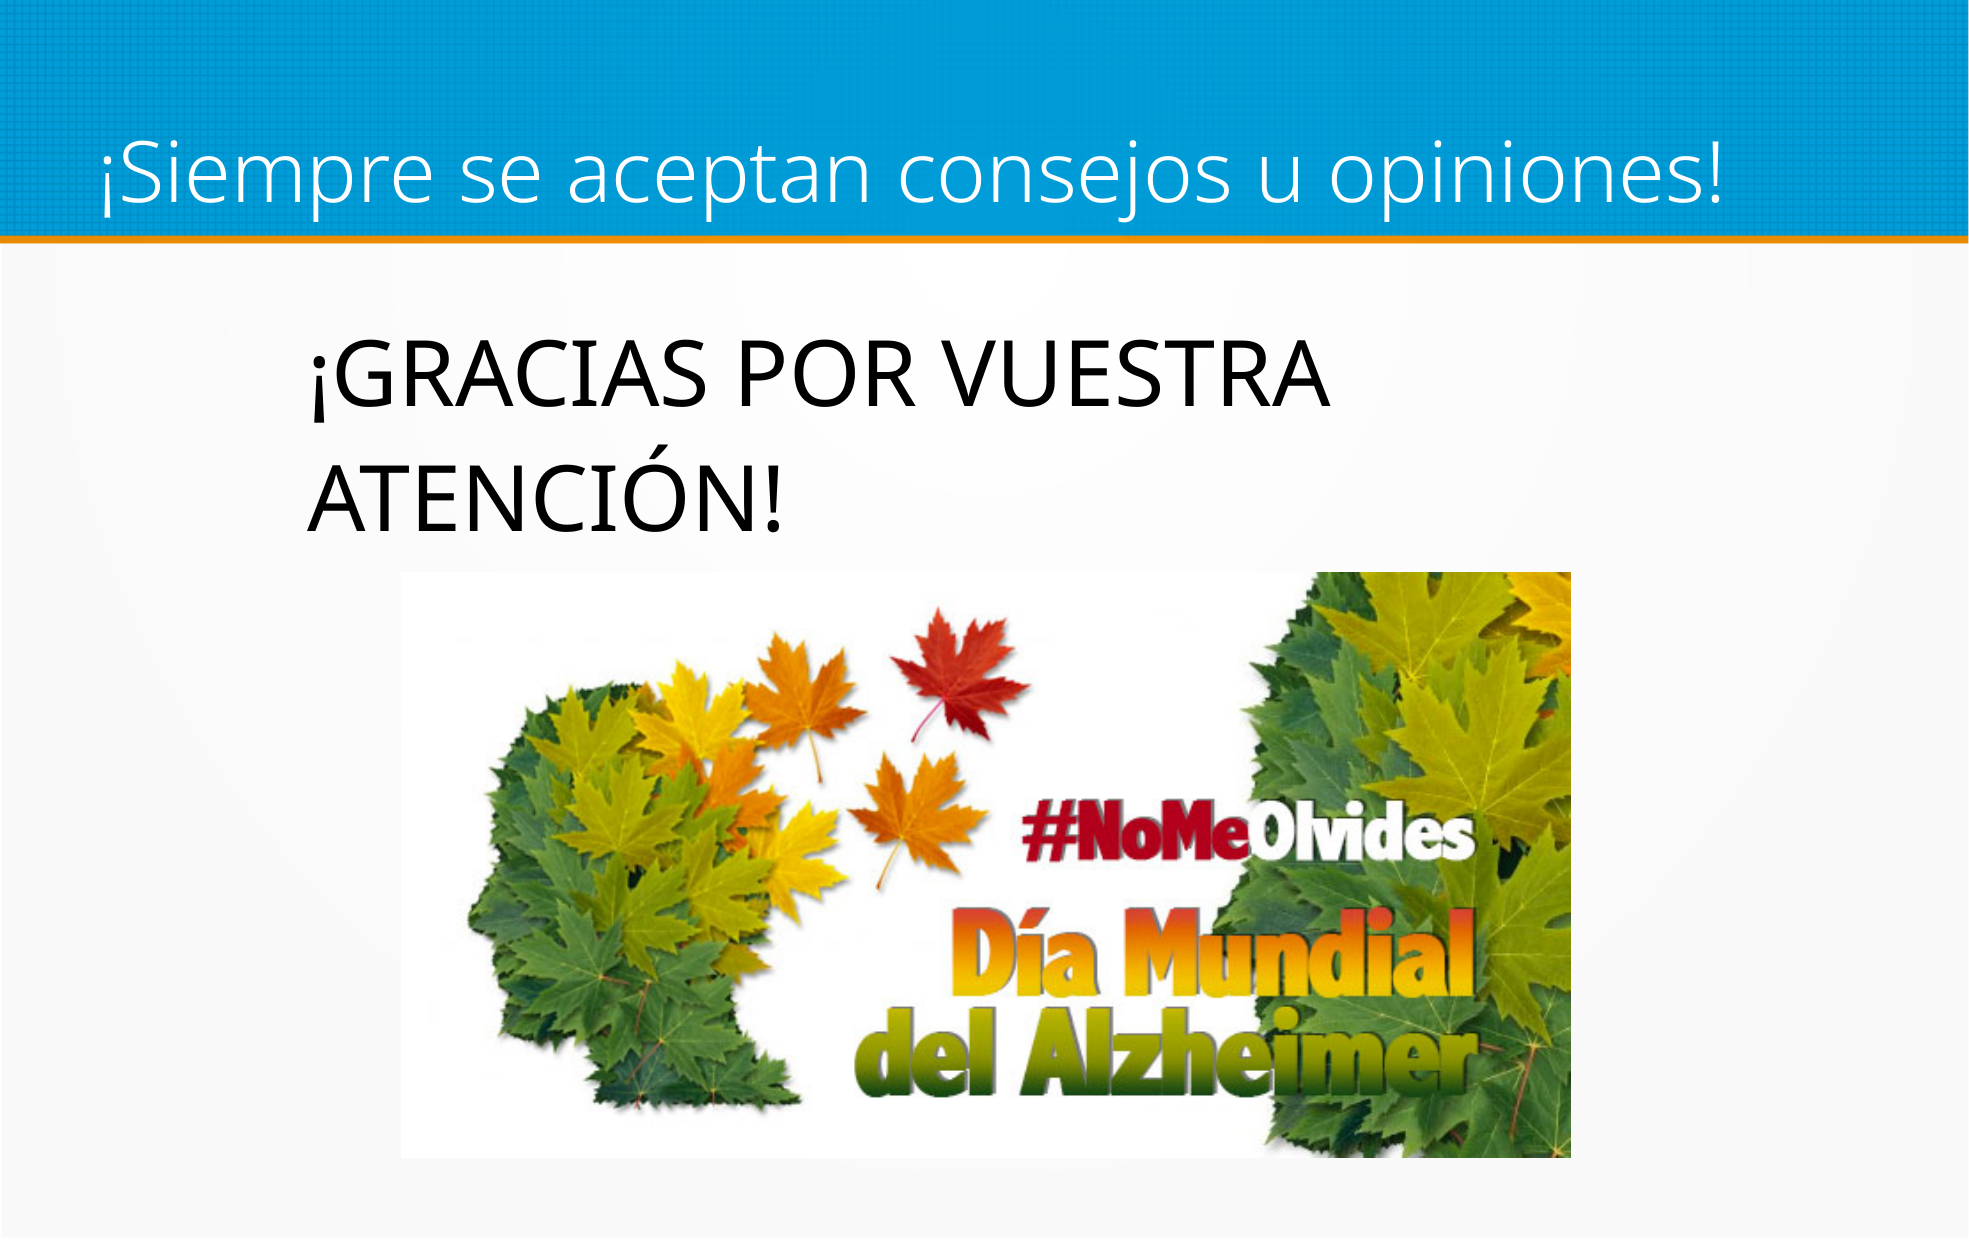

# ¡Siempre se aceptan consejos u opiniones!
¡GRACIAS POR VUESTRA ATENCIÓN!